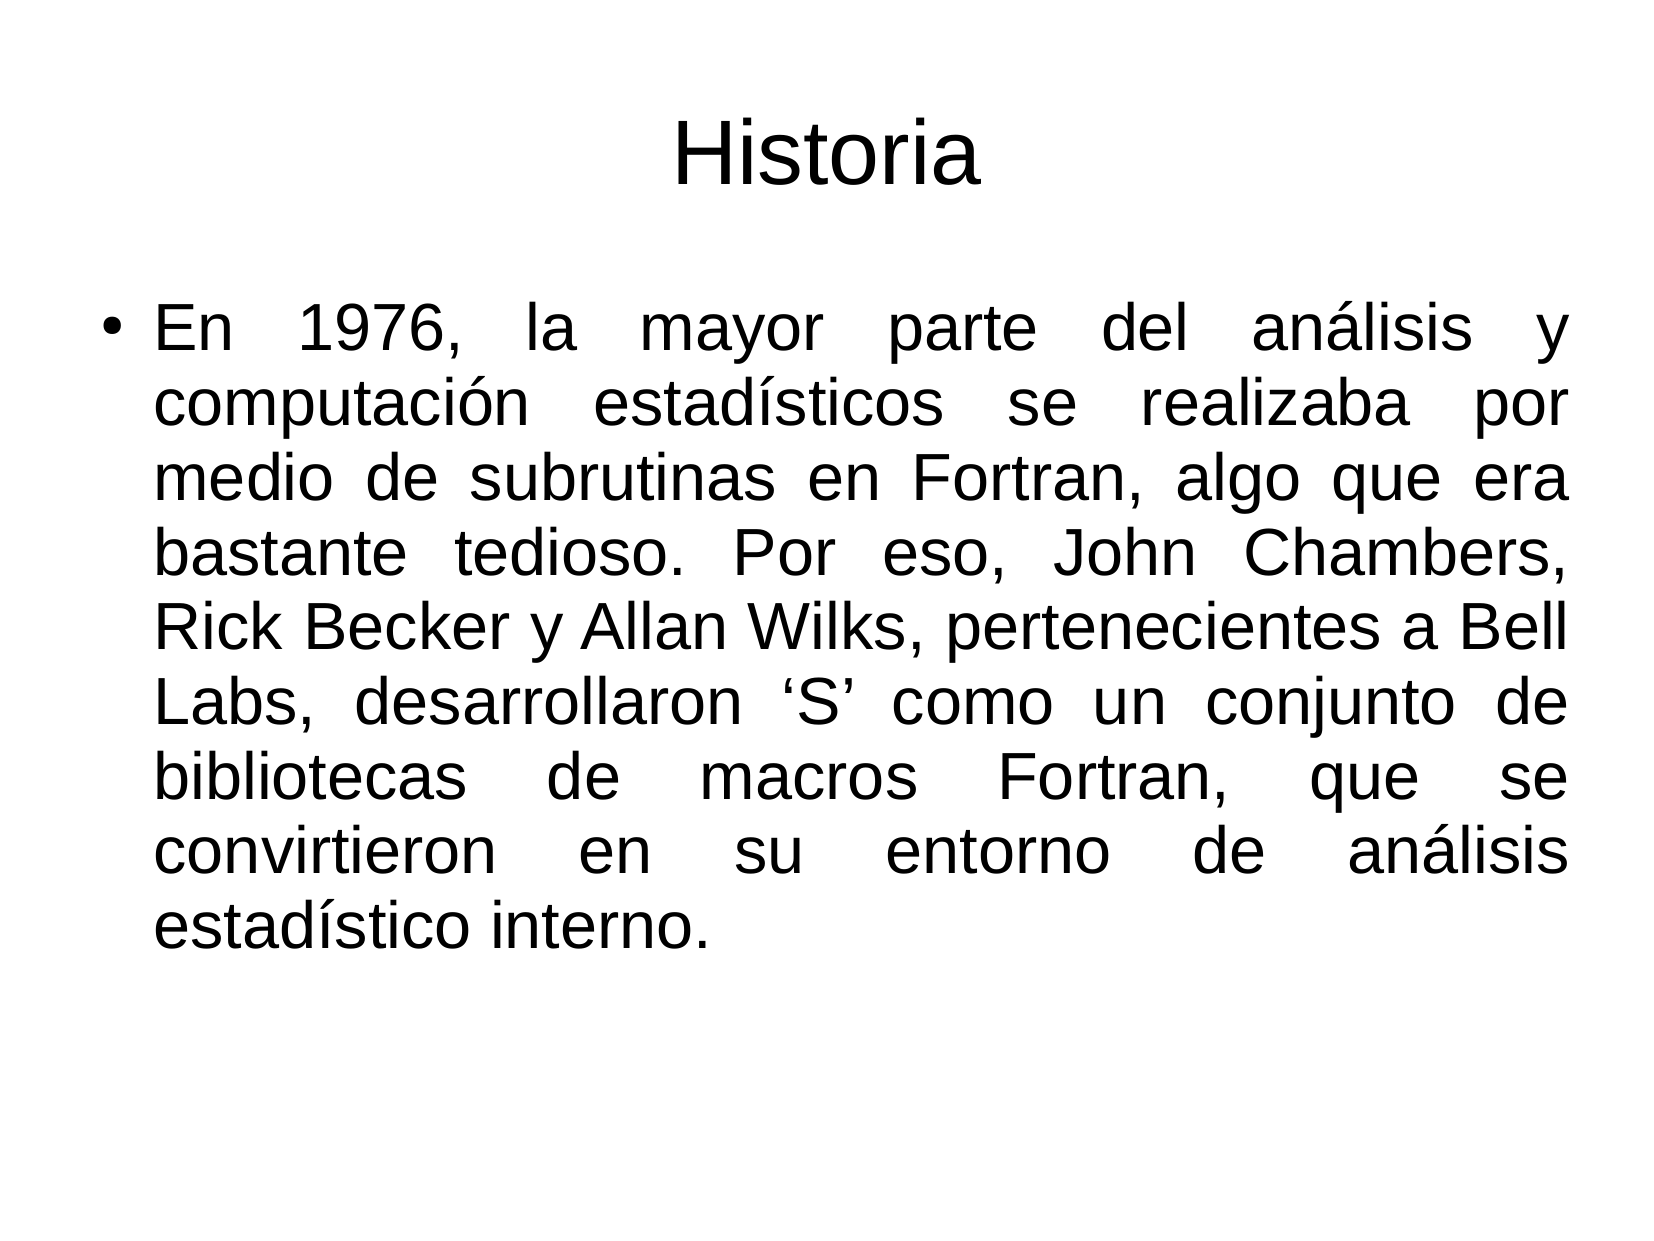

# Historia
En 1976, la mayor parte del análisis y computación estadísticos se realizaba por medio de subrutinas en Fortran, algo que era bastante tedioso. Por eso, John Chambers, Rick Becker y Allan Wilks, pertenecientes a Bell Labs, desarrollaron ‘S’ como un conjunto de bibliotecas de macros Fortran, que se convirtieron en su entorno de análisis estadístico interno.